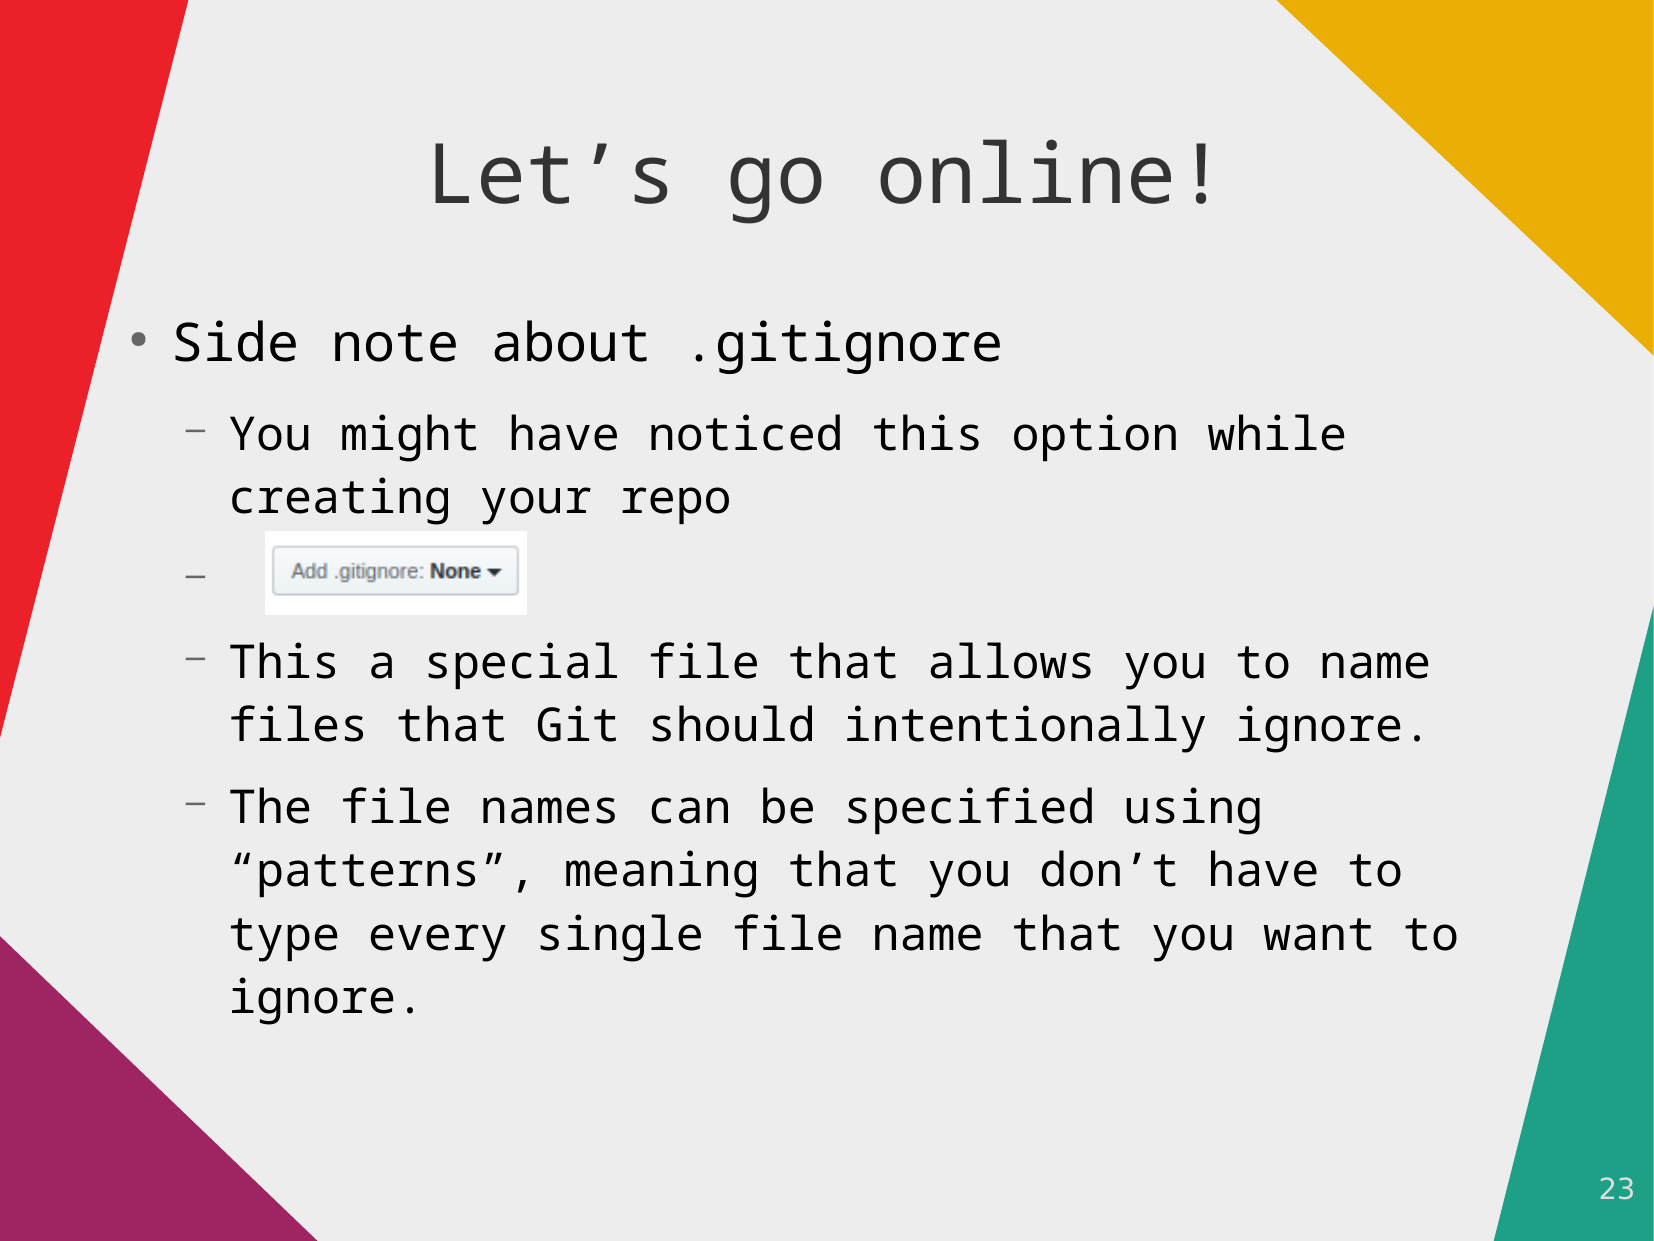

# Let’s go online!
Side note about .gitignore
You might have noticed this option while creating your repo
This a special file that allows you to name files that Git should intentionally ignore.
The file names can be specified using “patterns”, meaning that you don’t have to type every single file name that you want to ignore.
23